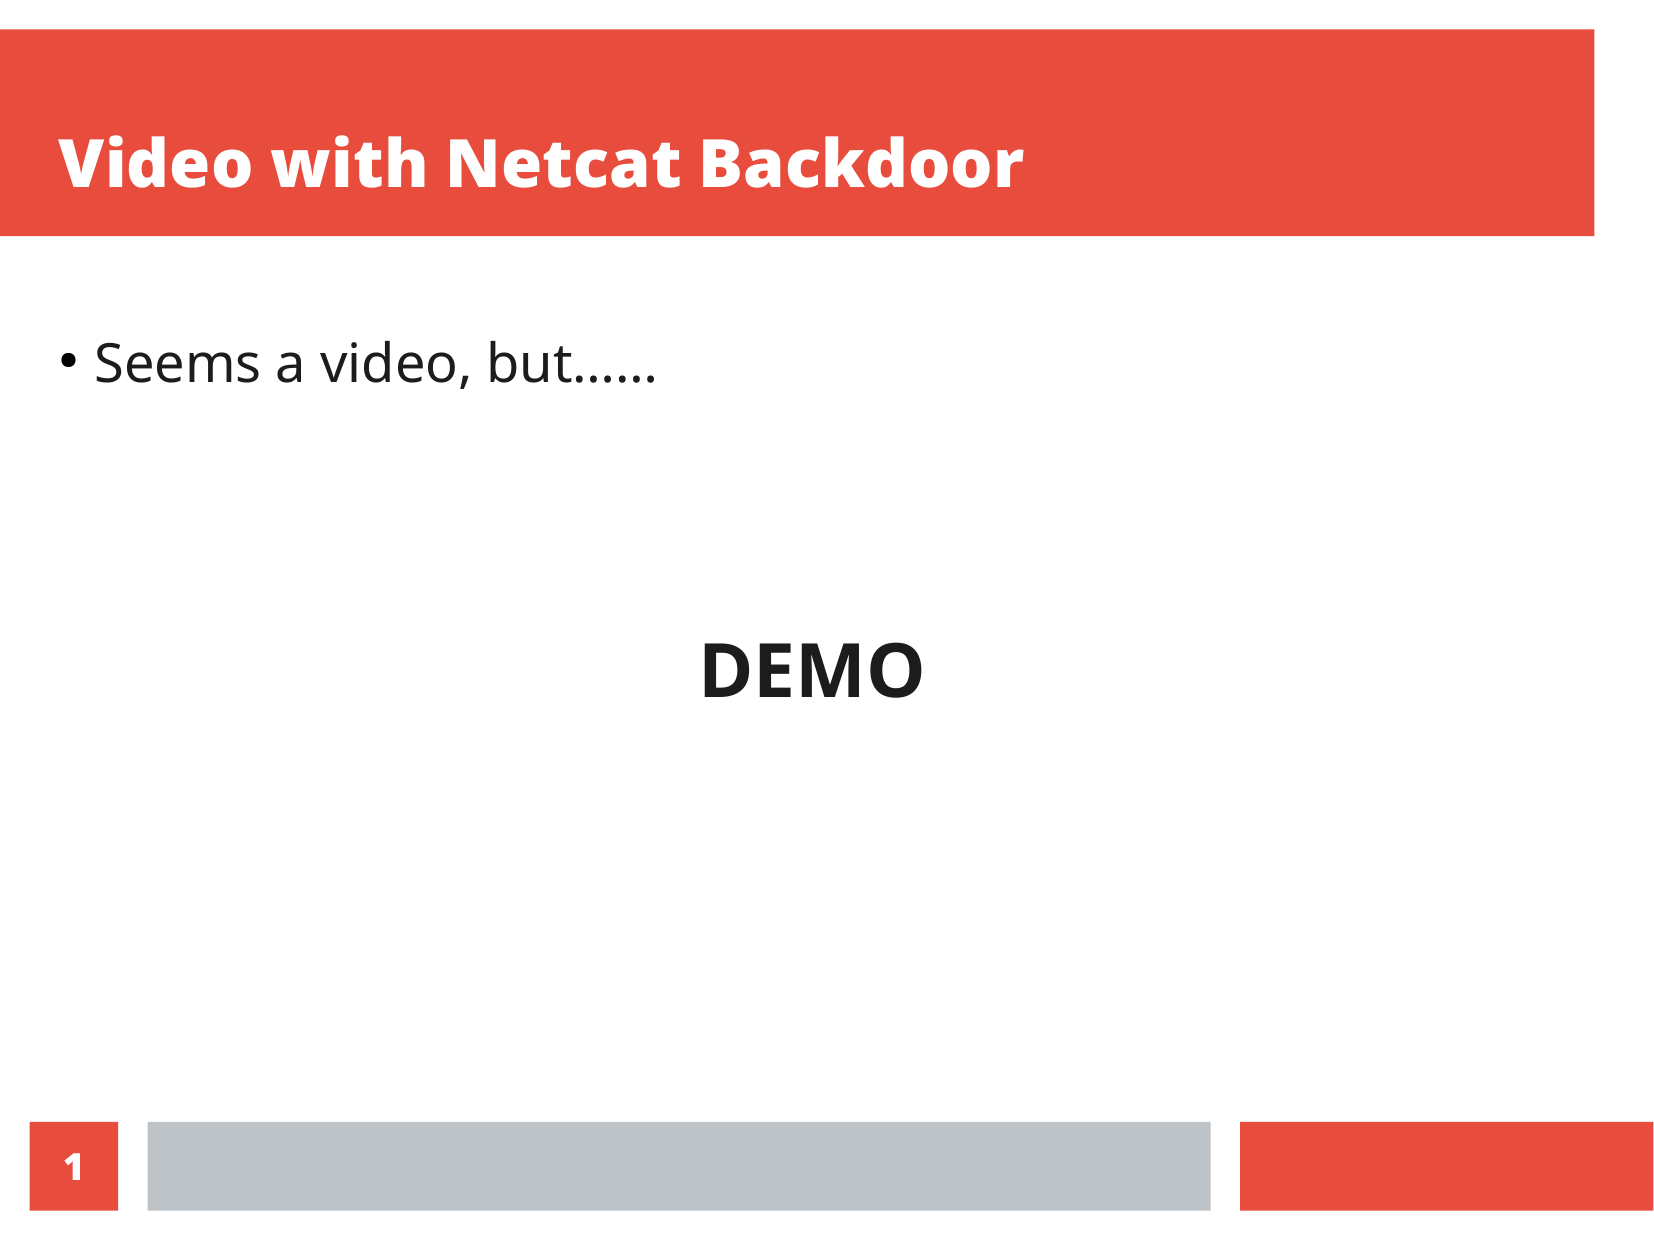

# Video with Netcat Backdoor
Seems a video, but……
DEMO
1